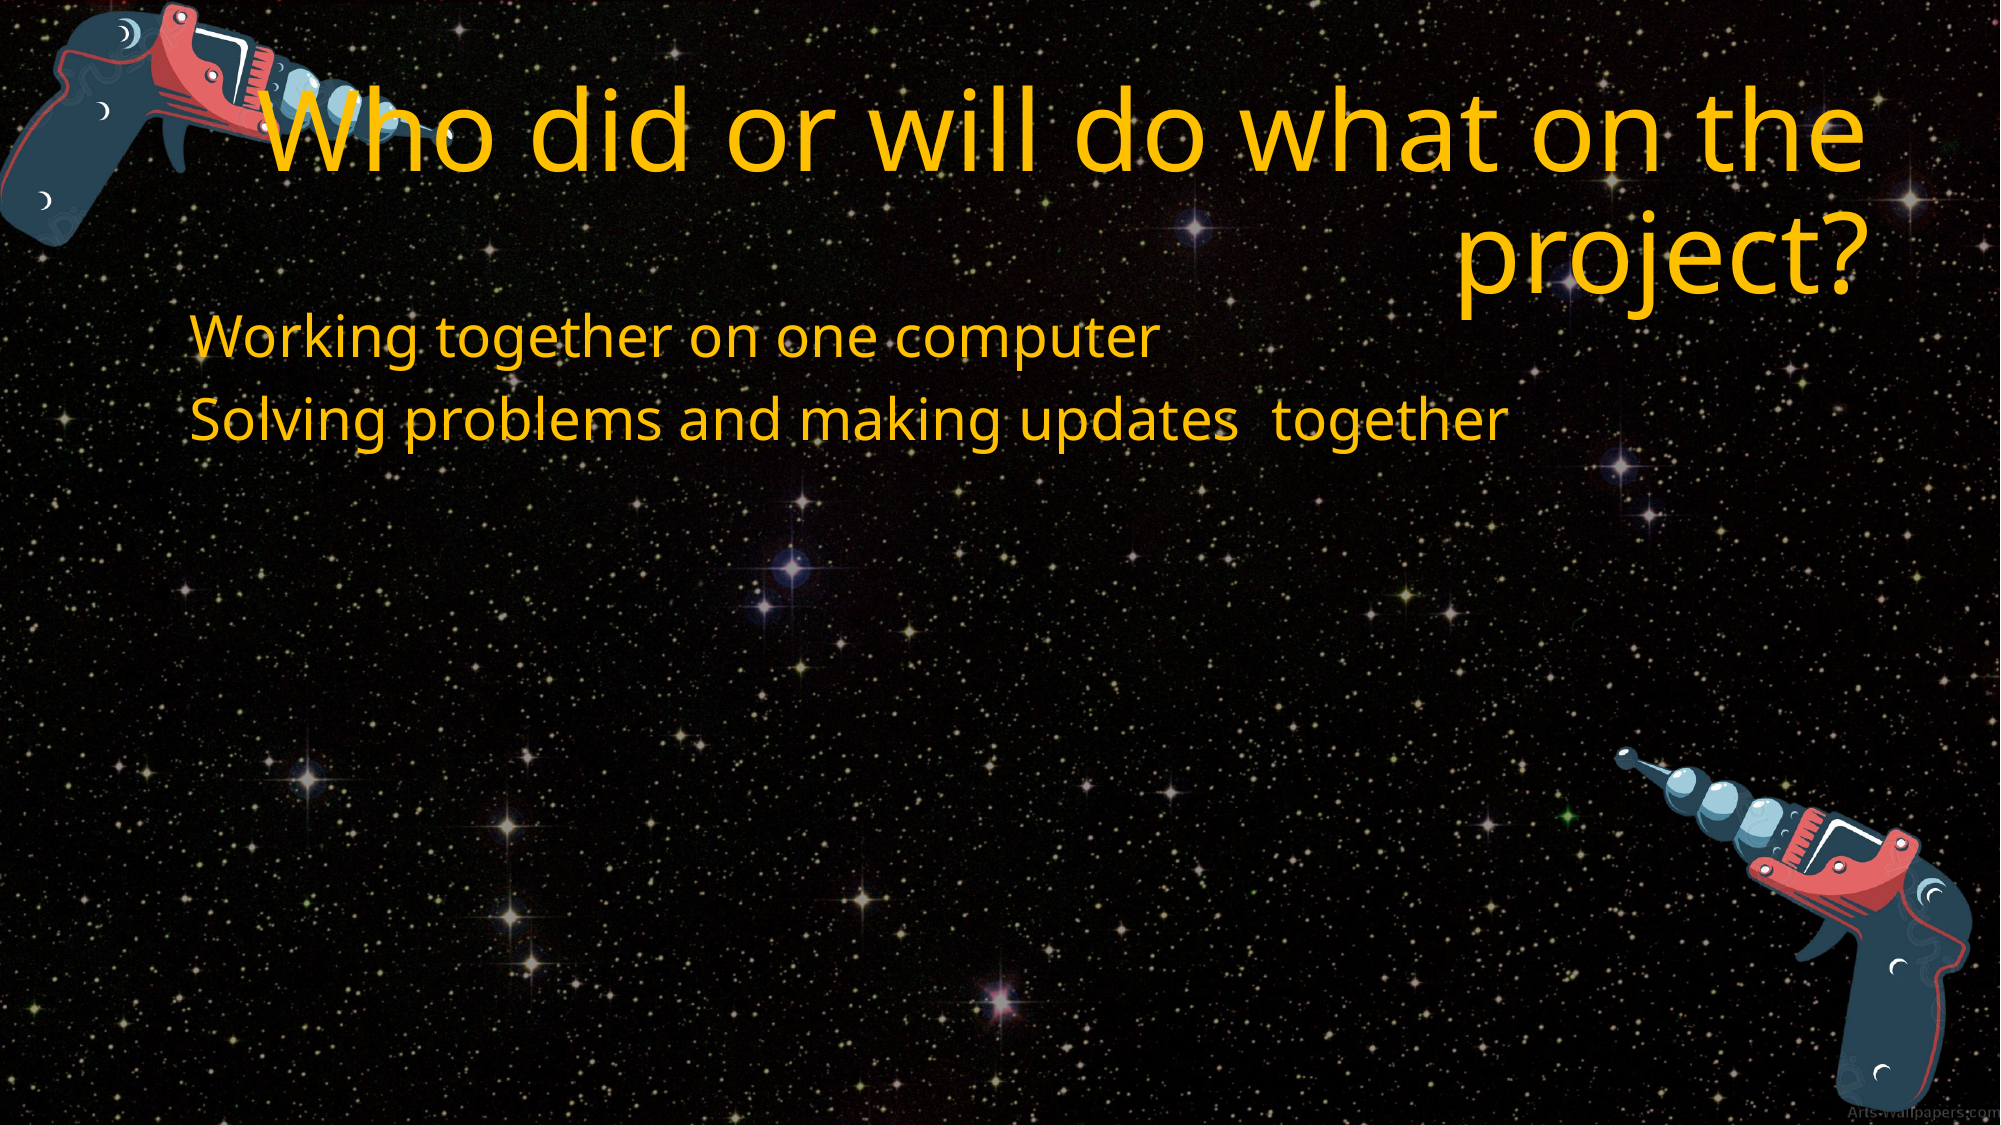

# Who did or will do what on the project?
Working together on one computer
Solving problems and making updates together